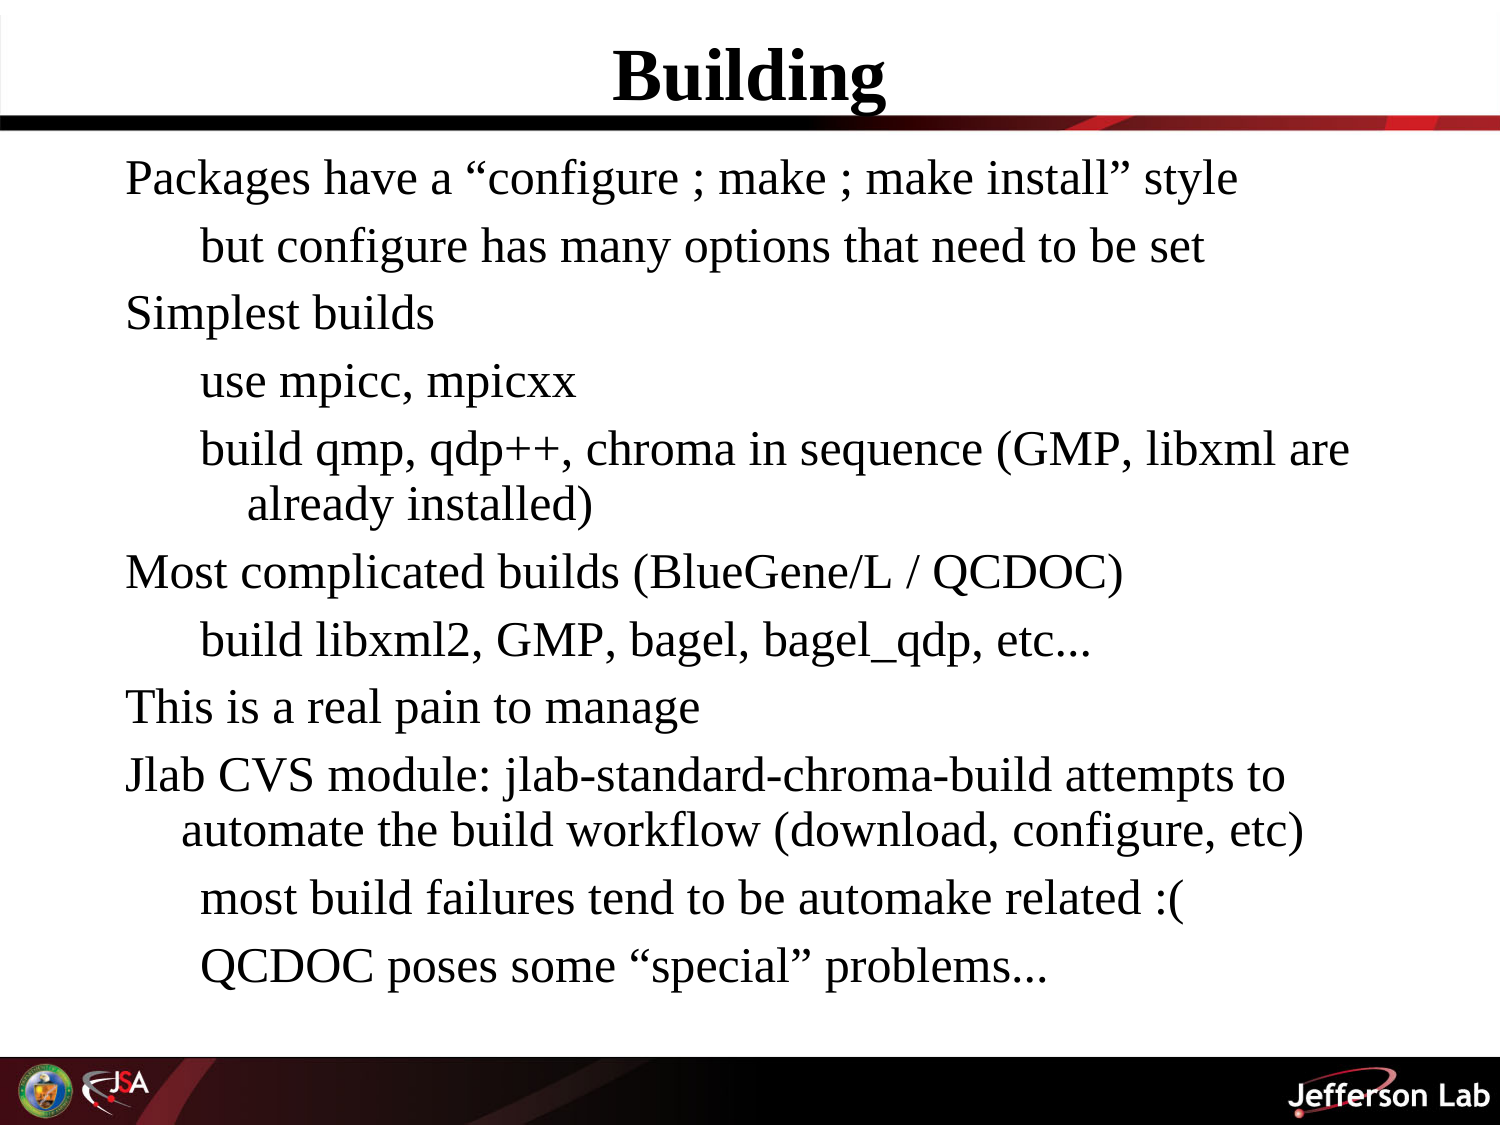

# Building
Packages have a “configure ; make ; make install” style
but configure has many options that need to be set
Simplest builds
use mpicc, mpicxx
build qmp, qdp++, chroma in sequence (GMP, libxml are already installed)
Most complicated builds (BlueGene/L / QCDOC)
build libxml2, GMP, bagel, bagel_qdp, etc...
This is a real pain to manage
Jlab CVS module: jlab-standard-chroma-build attempts to automate the build workflow (download, configure, etc)
most build failures tend to be automake related :(
QCDOC poses some “special” problems...